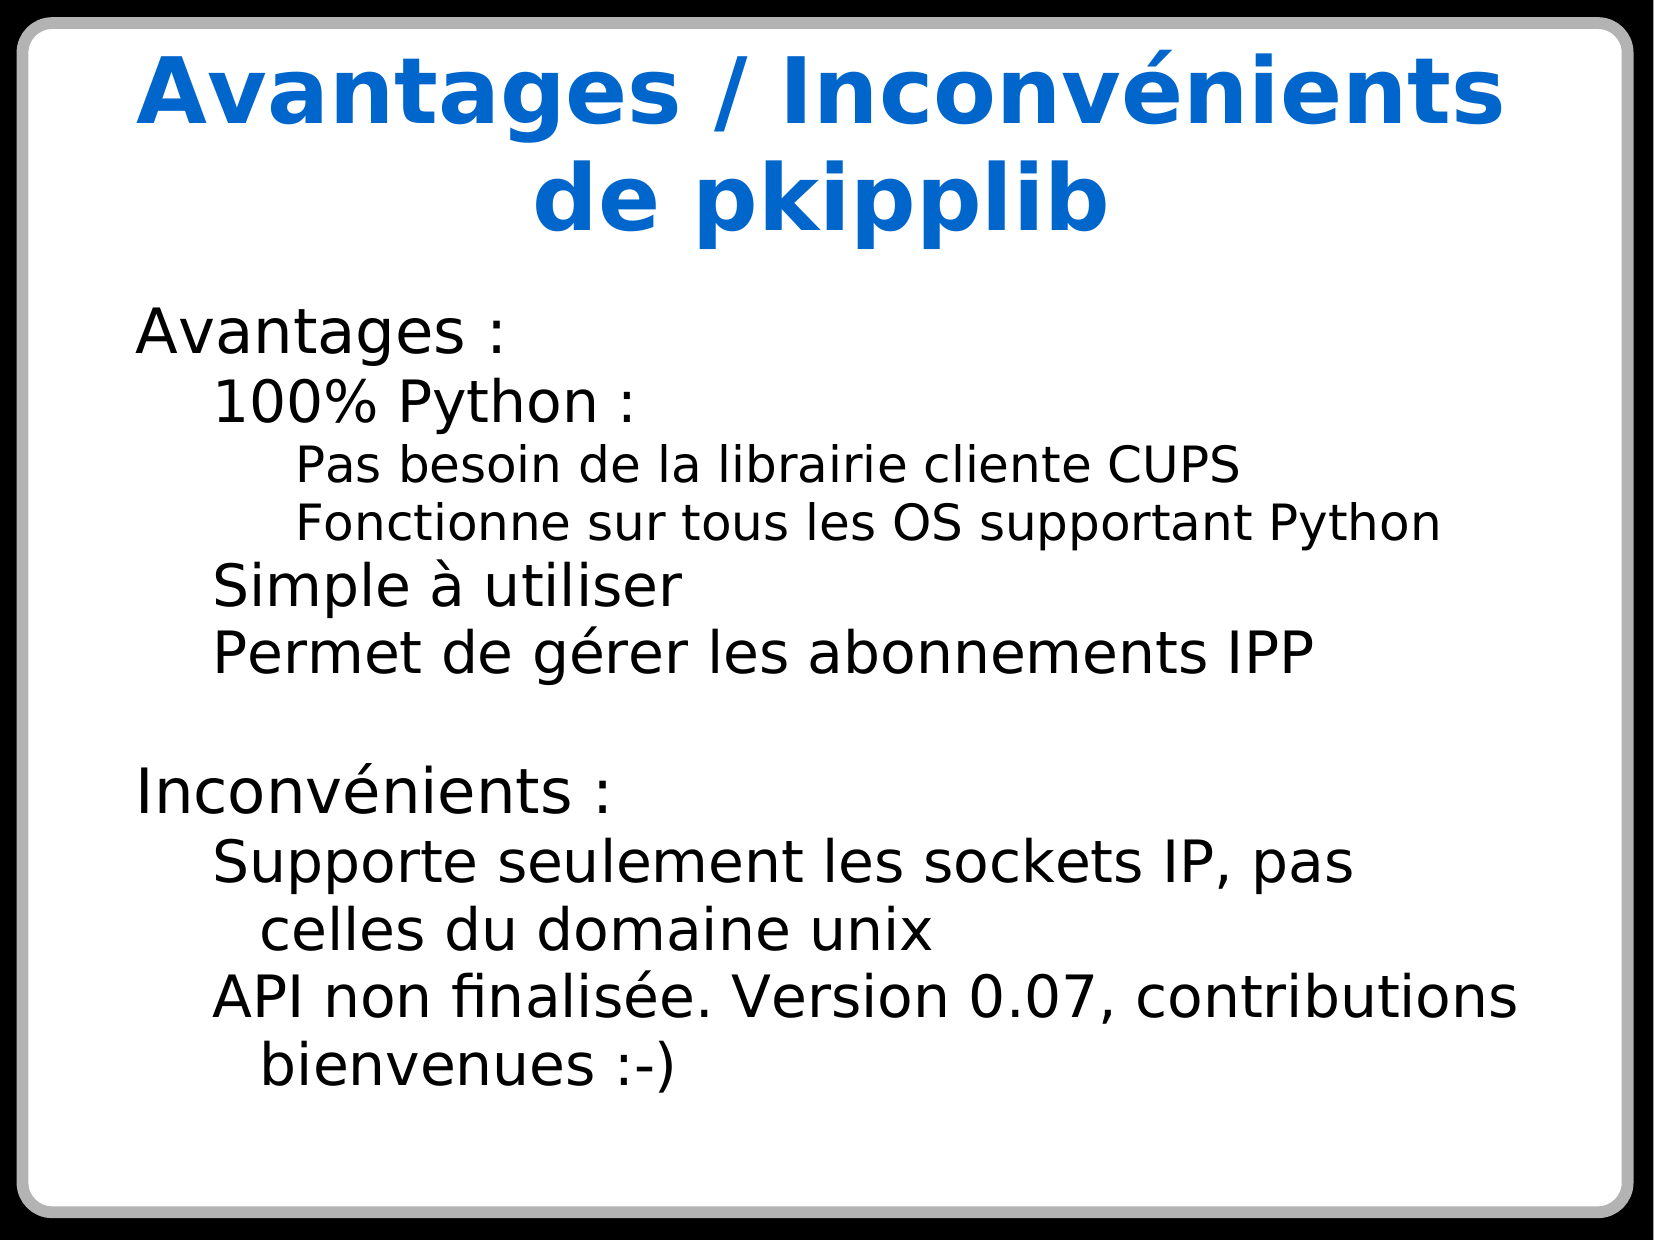

# Avantages / Inconvénients de pkipplib
Avantages :
100% Python :
Pas besoin de la librairie cliente CUPS
Fonctionne sur tous les OS supportant Python
Simple à utiliser
Permet de gérer les abonnements IPP
Inconvénients :
Supporte seulement les sockets IP, pas celles du domaine unix
API non finalisée. Version 0.07, contributions bienvenues :-)